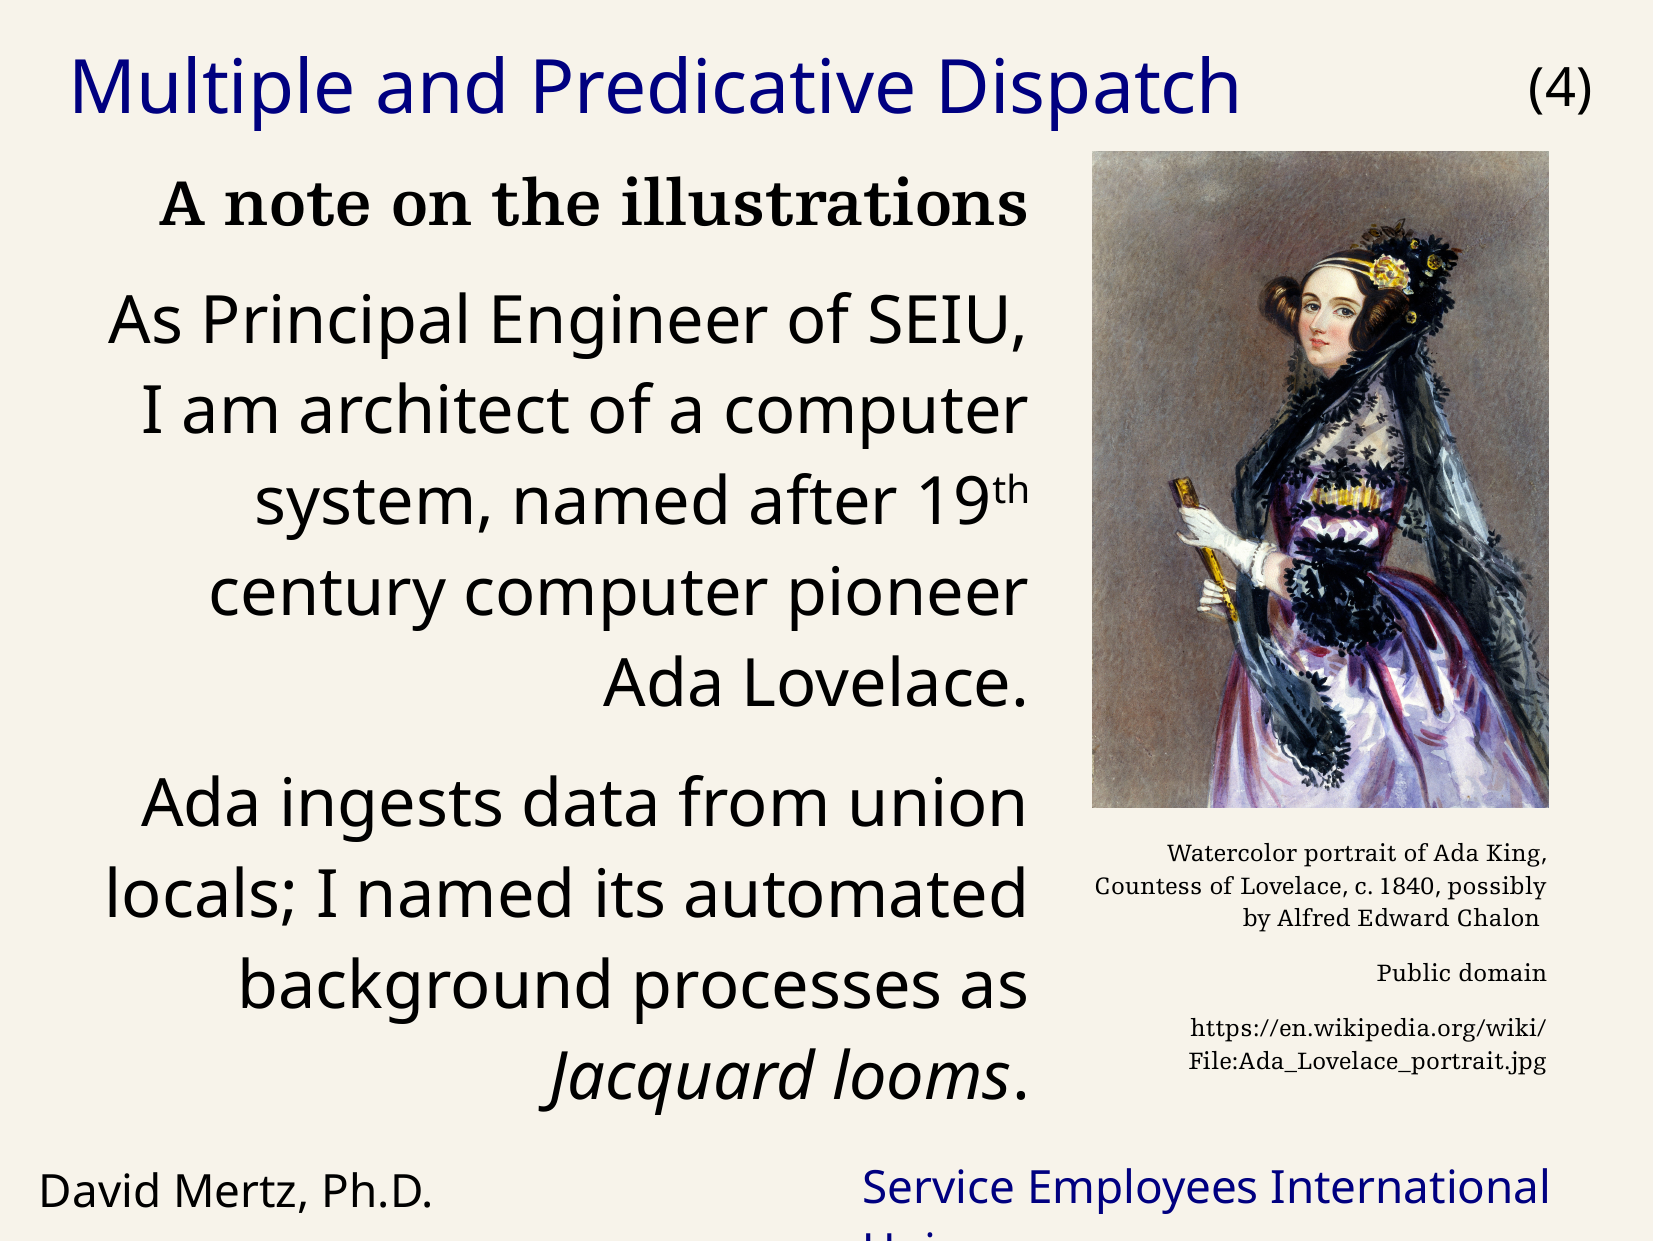

A note on the illustrations
As Principal Engineer of SEIU, I am architect of a computer system, named after 19th century computer pioneer Ada Lovelace.
Ada ingests data from union locals; I named its automated background processes as Jacquard looms.
Watercolor portrait of Ada King, Countess of Lovelace, c. 1840, possibly by Alfred Edward Chalon
Public domain
https://en.wikipedia.org/wiki/ File:Ada_Lovelace_portrait.jpg